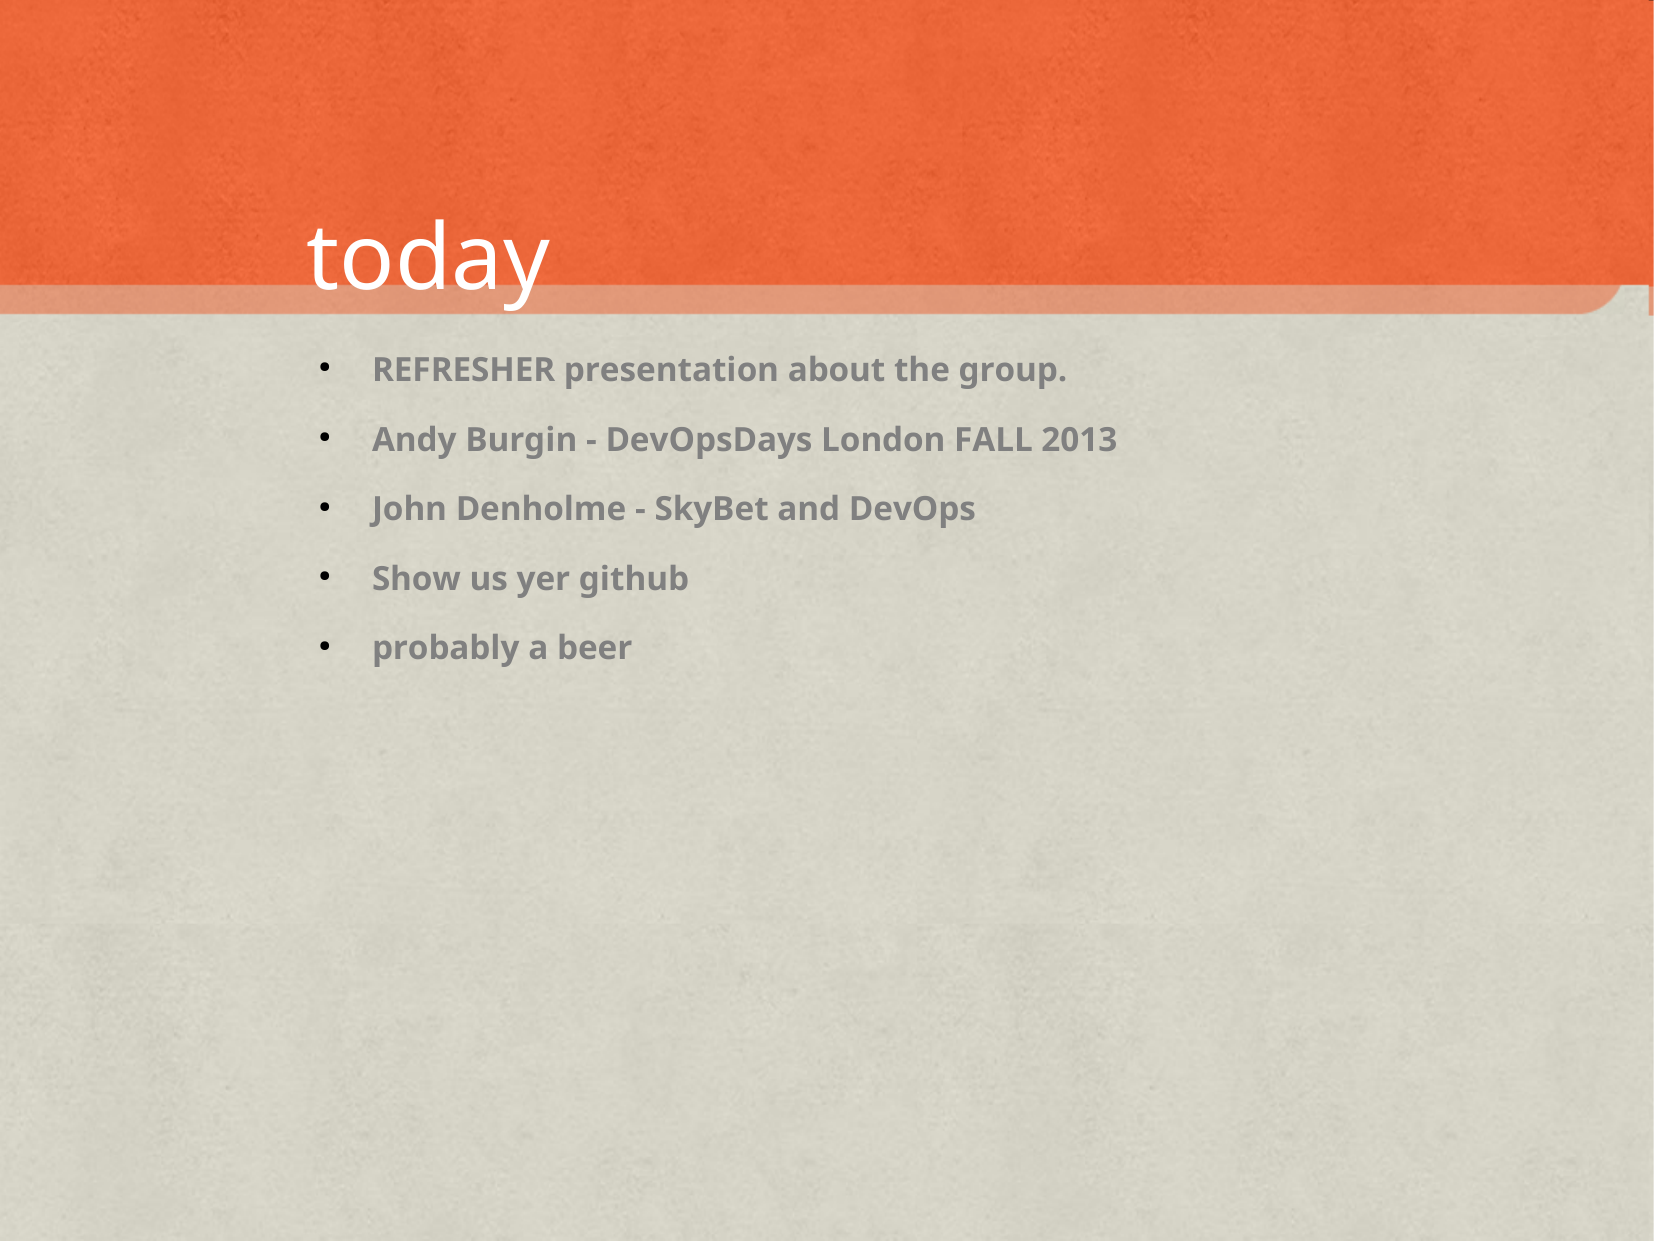

# today
REFRESHER presentation about the group.
Andy Burgin - DevOpsDays London FALL 2013
John Denholme - SkyBet and DevOps
Show us yer github
probably a beer